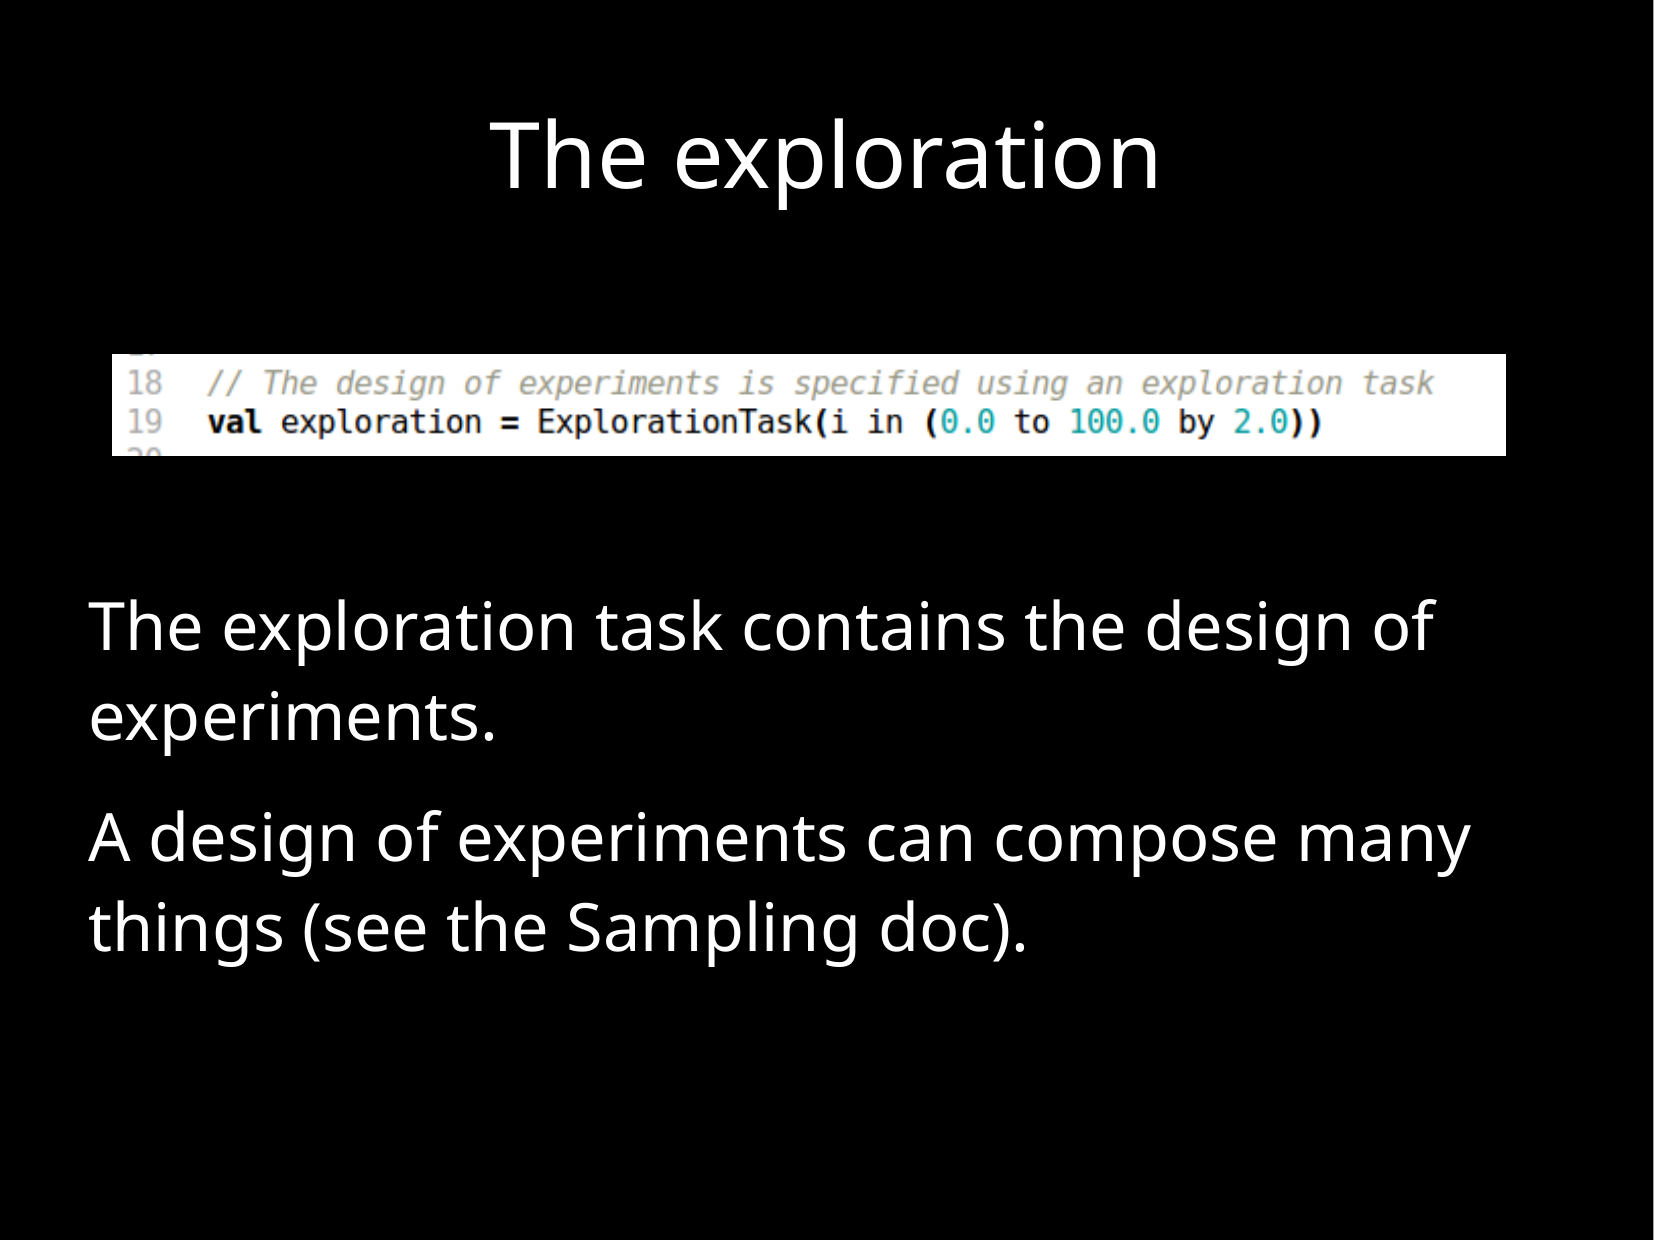

# The exploration
The exploration task contains the design of experiments.
A design of experiments can compose many things (see the Sampling doc).